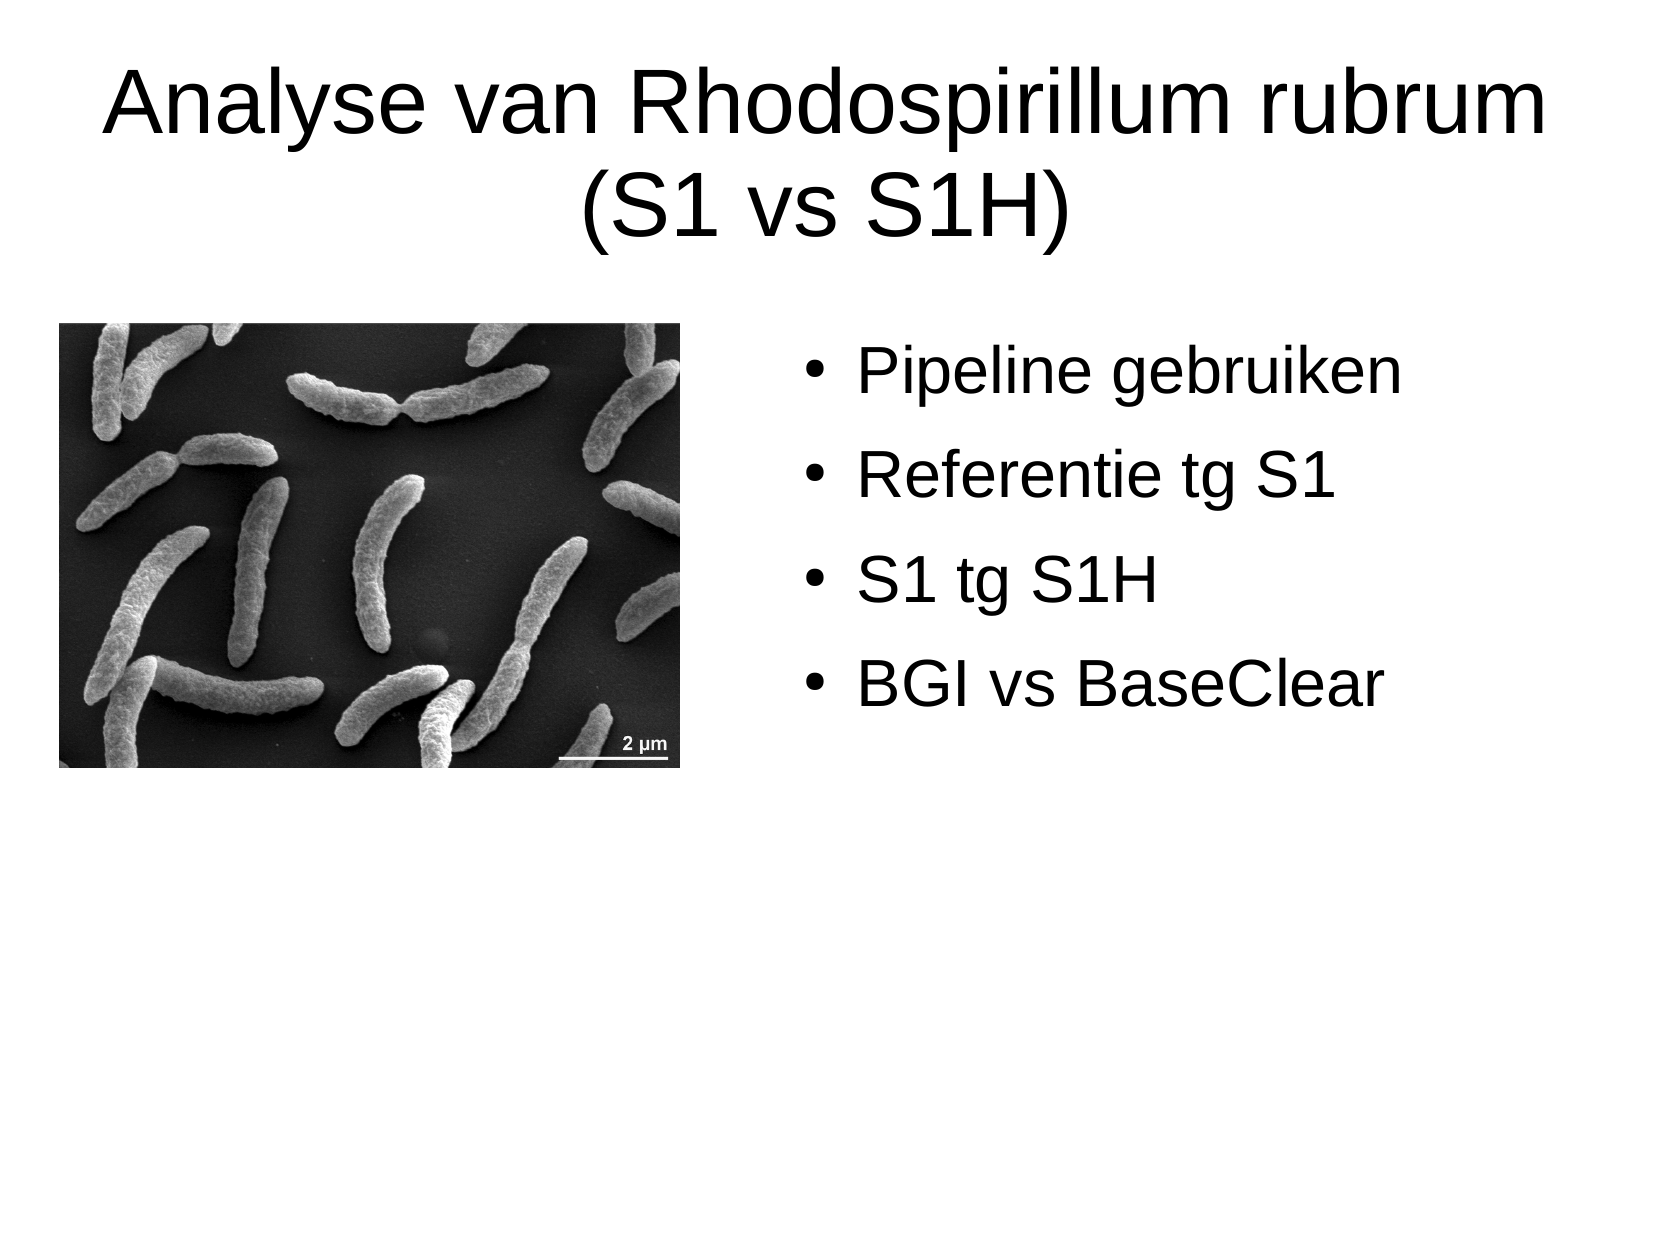

# Analyse van Rhodospirillum rubrum (S1 vs S1H)
Pipeline gebruiken
Referentie tg S1
S1 tg S1H
BGI vs BaseClear